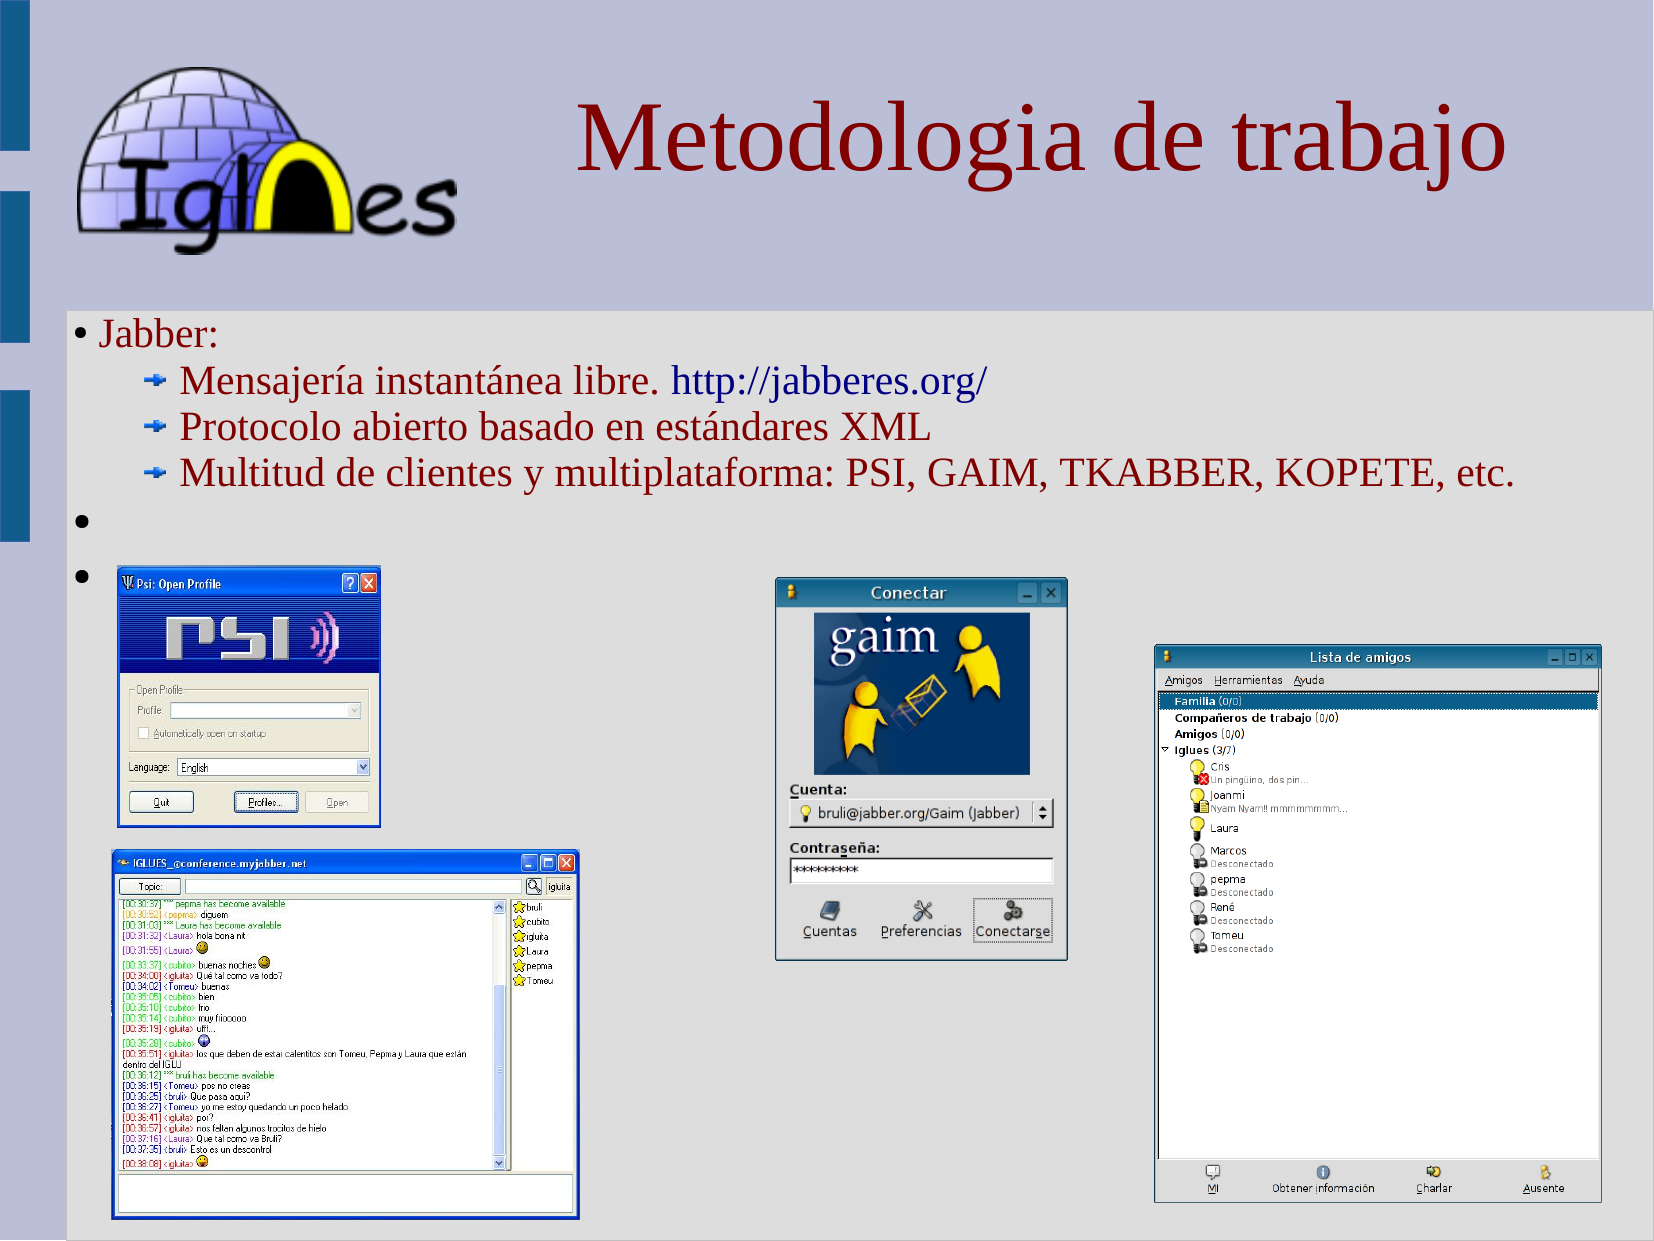

Metodologia de trabajo
 Jabber:
Mensajería instantánea libre. http://jabberes.org/
Protocolo abierto basado en estándares XML
Multitud de clientes y multiplataforma: PSI, GAIM, TKABBER, KOPETE, etc.